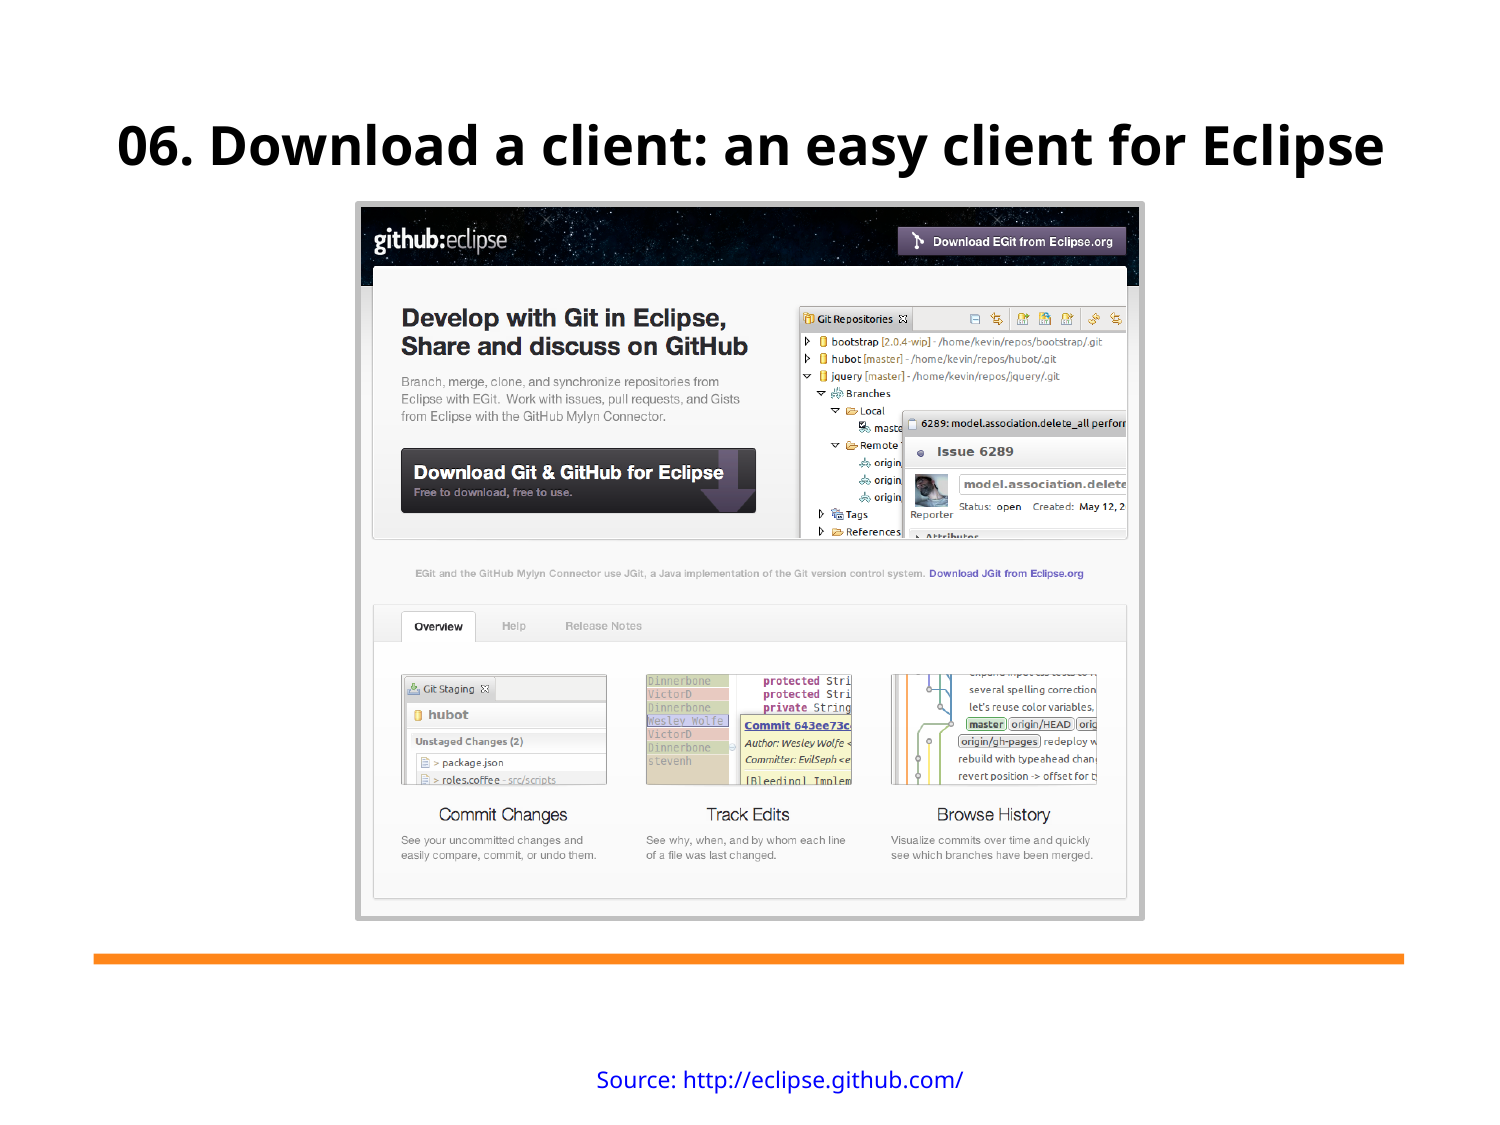

# 06. Download a client: an easy client for Eclipse
Source: http://eclipse.github.com/